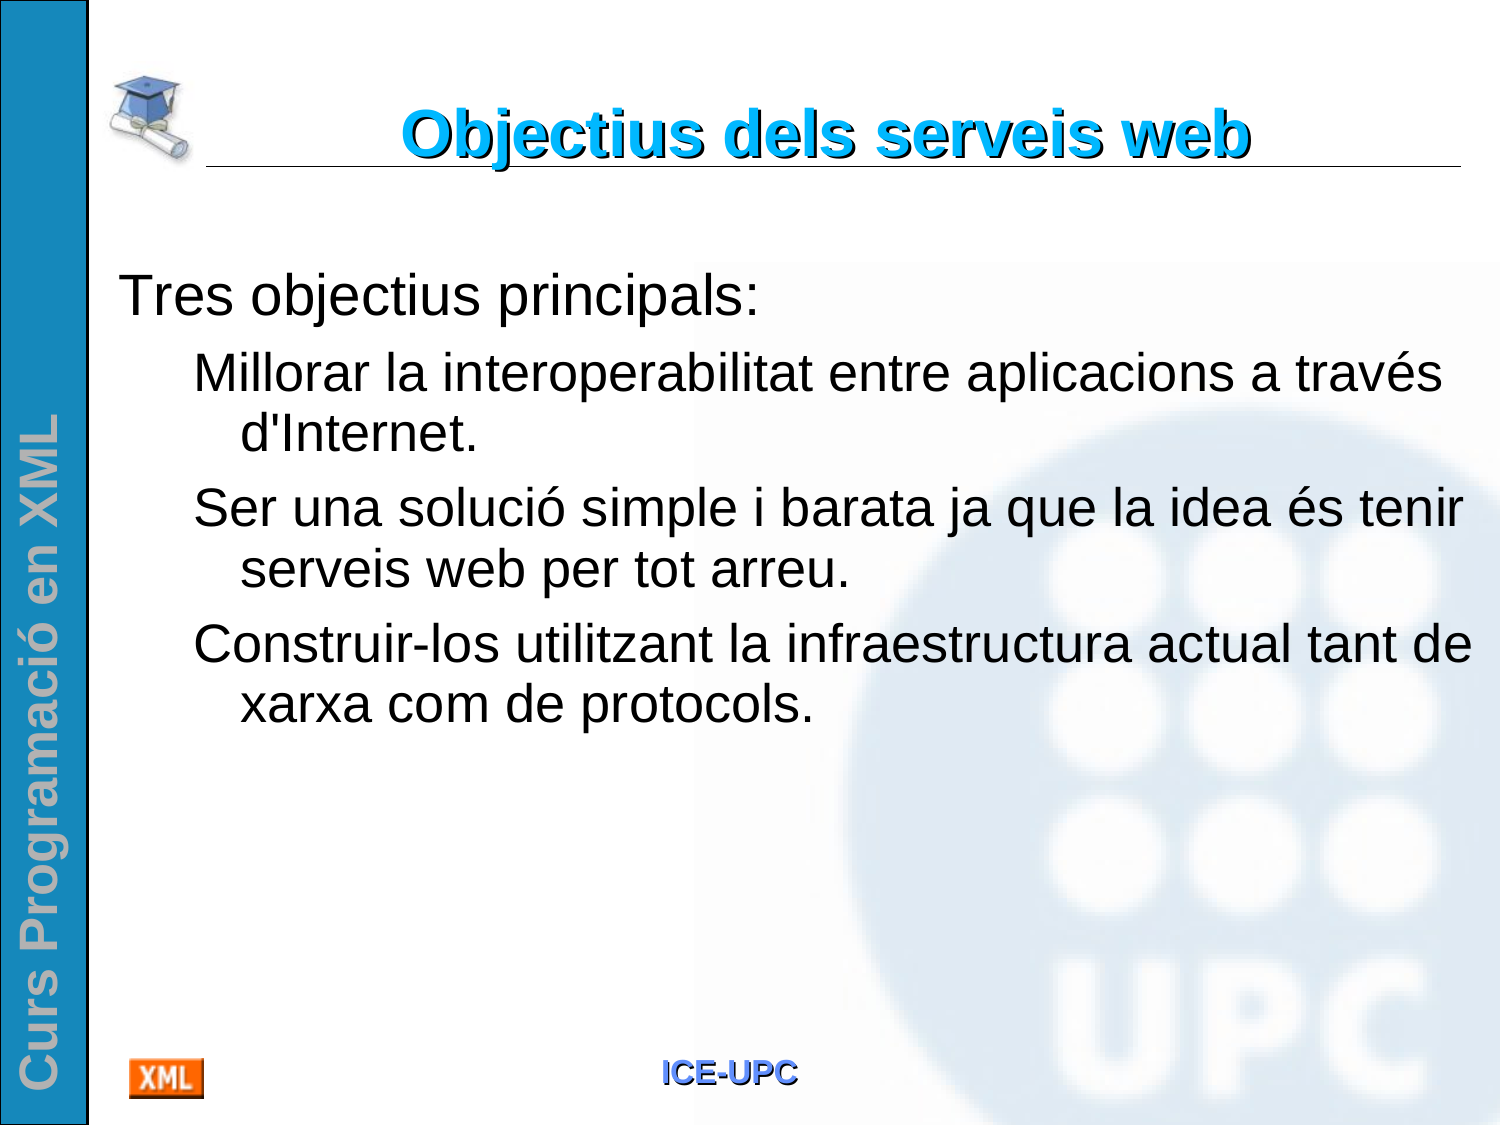

# Objectius dels serveis web
Tres objectius principals:
Millorar la interoperabilitat entre aplicacions a través d'Internet.
Ser una solució simple i barata ja que la idea és tenir serveis web per tot arreu.
Construir-los utilitzant la infraestructura actual tant de xarxa com de protocols.